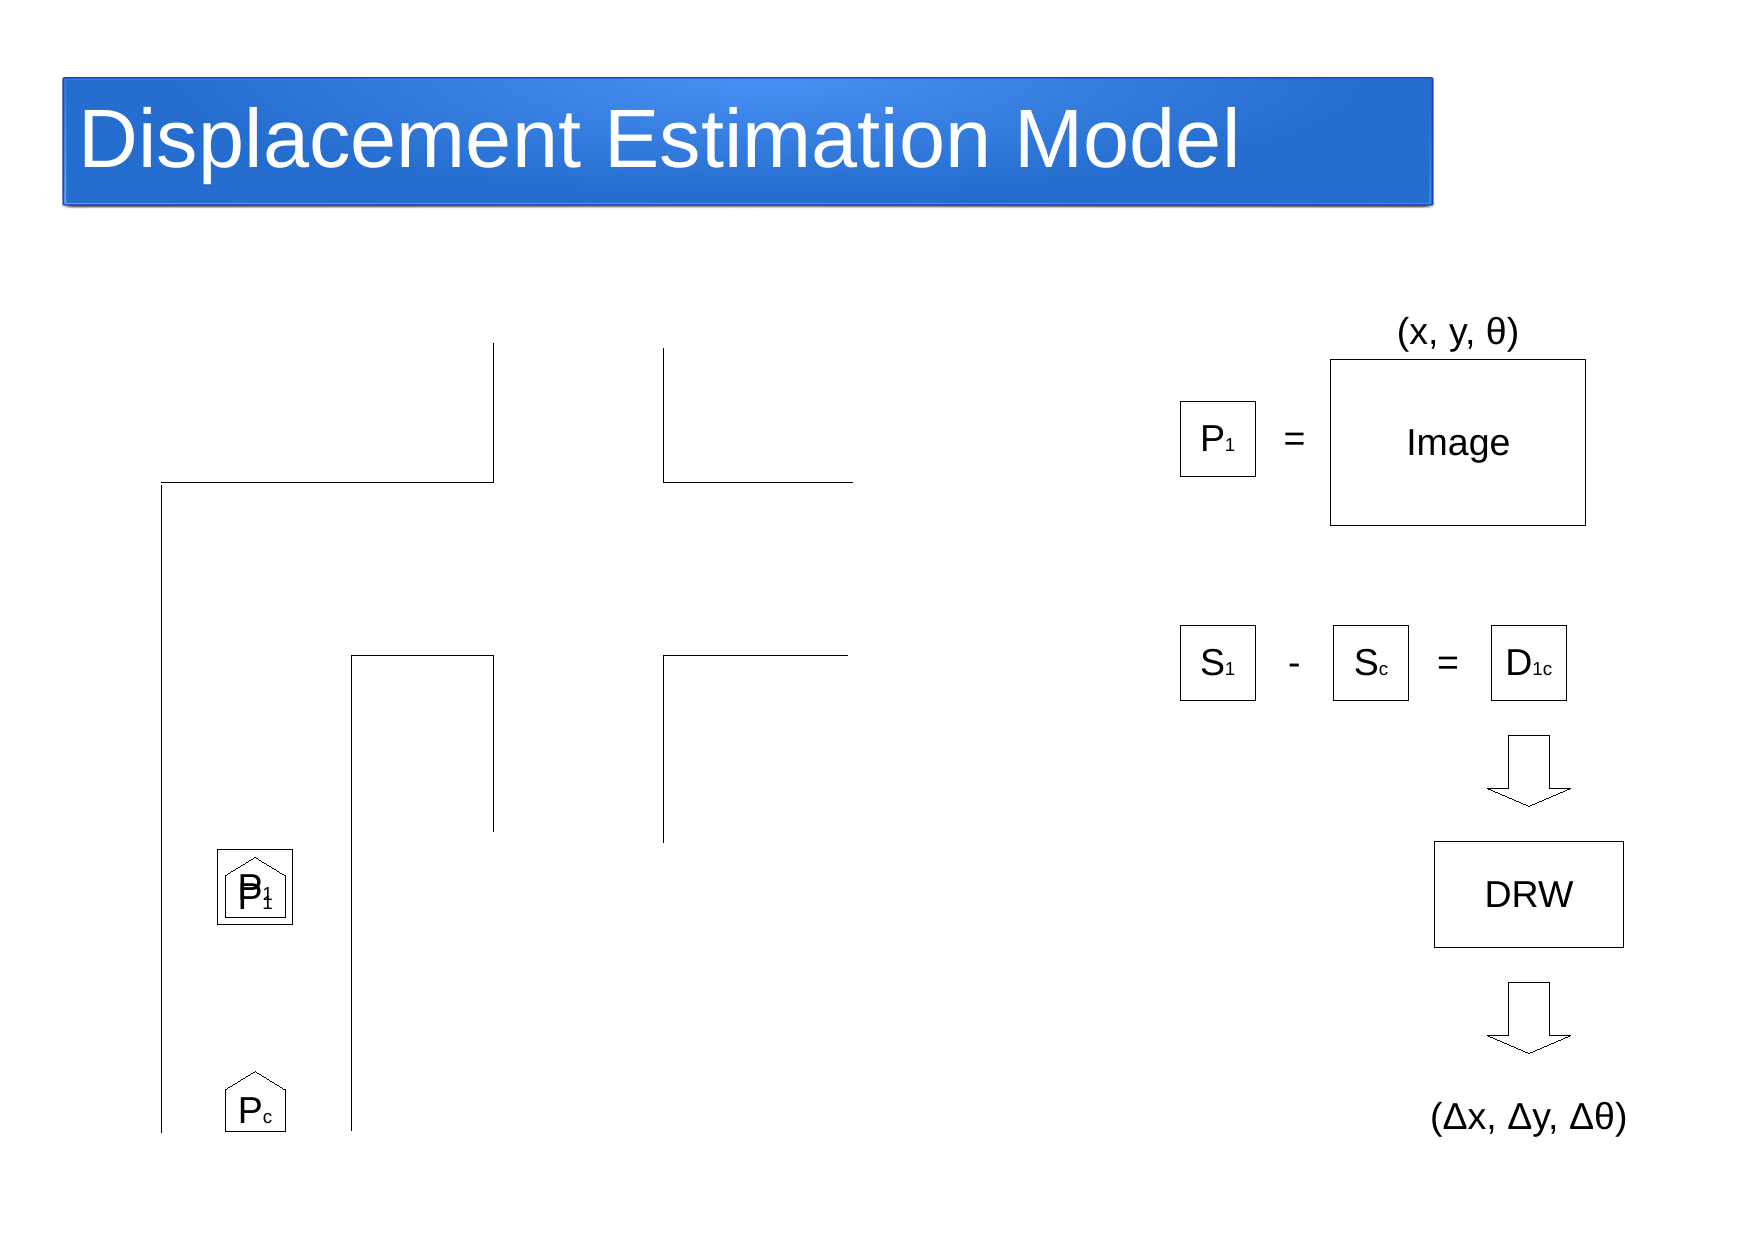

# Displacement Estimation Model
(x, y, θ)
Image
P1
=
S1
-
Sc
=
D1c
DRW
P1
P1
(Δx, Δy, Δθ)
Pc